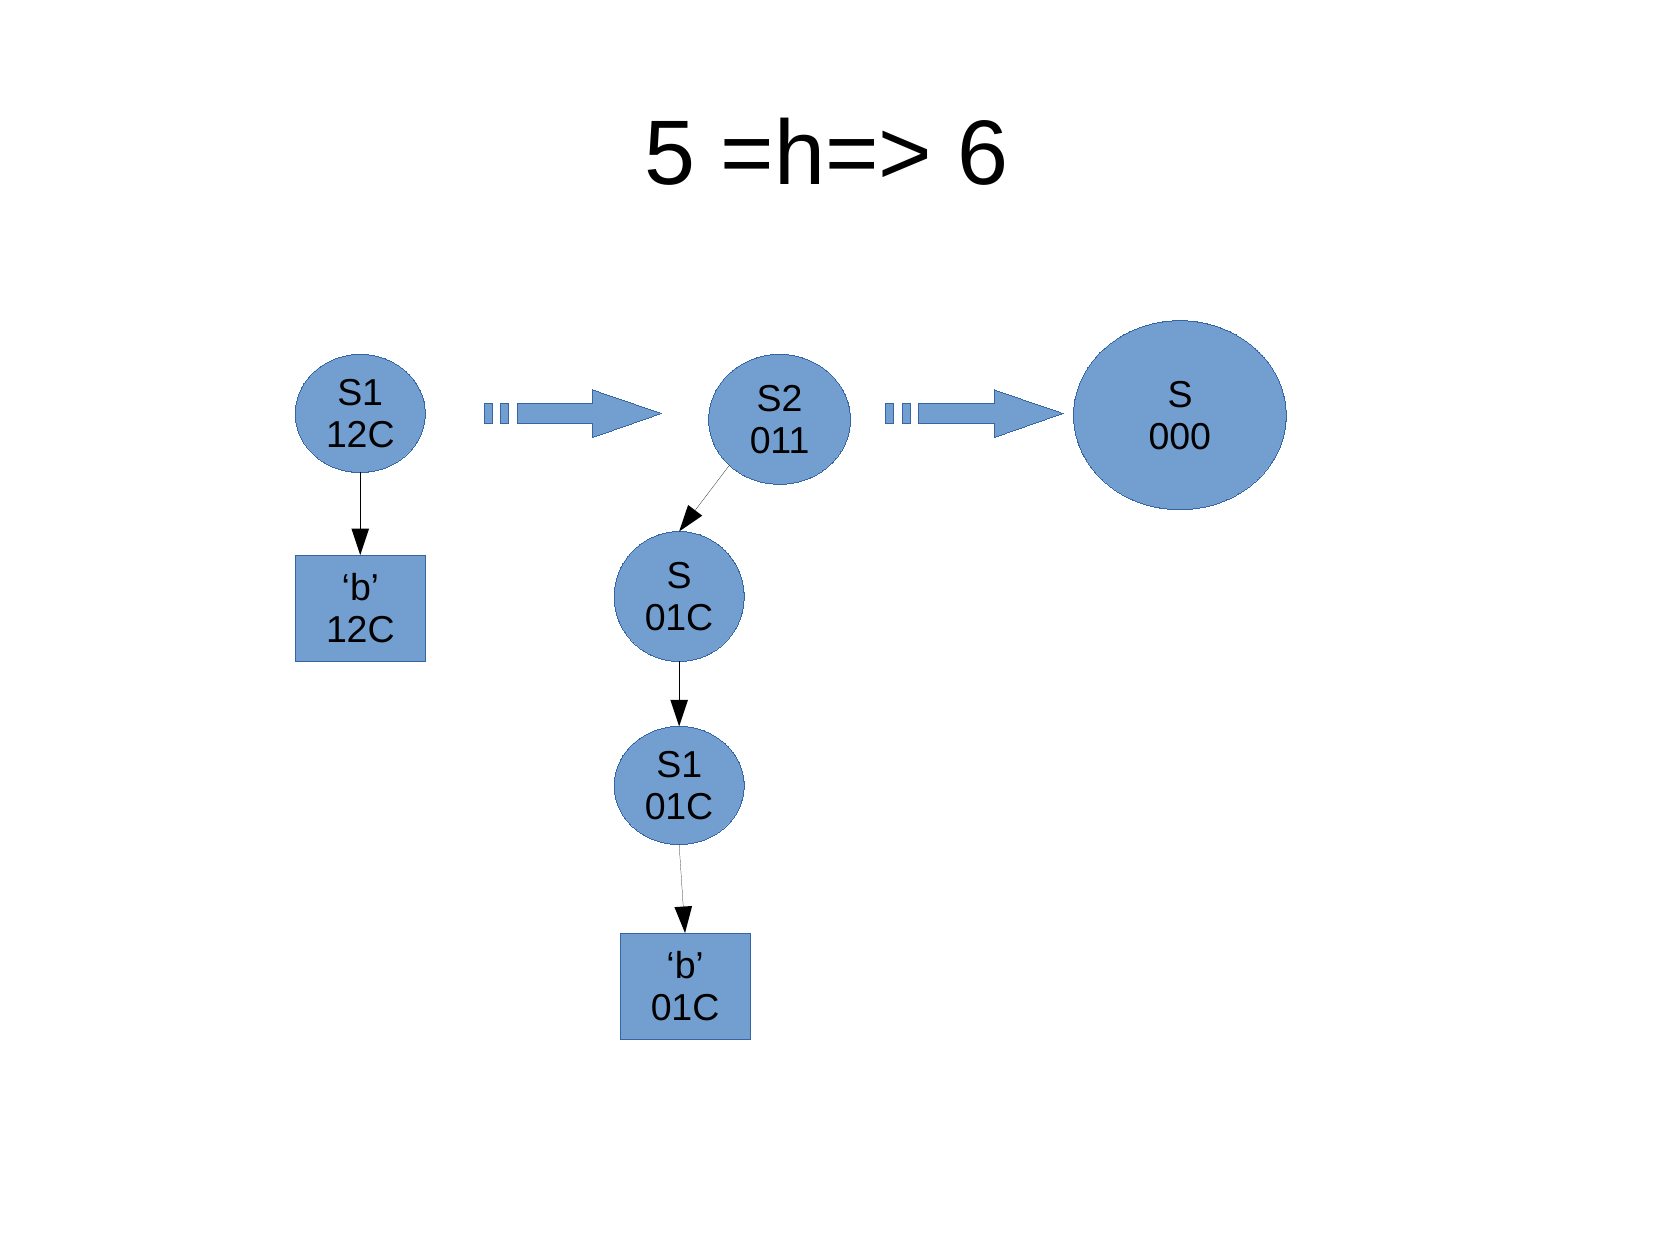

# 5 =h=> 6
S
000
S1
12C
S2
011
S
01C
‘b’
12C
S1
01C
‘b’
01C